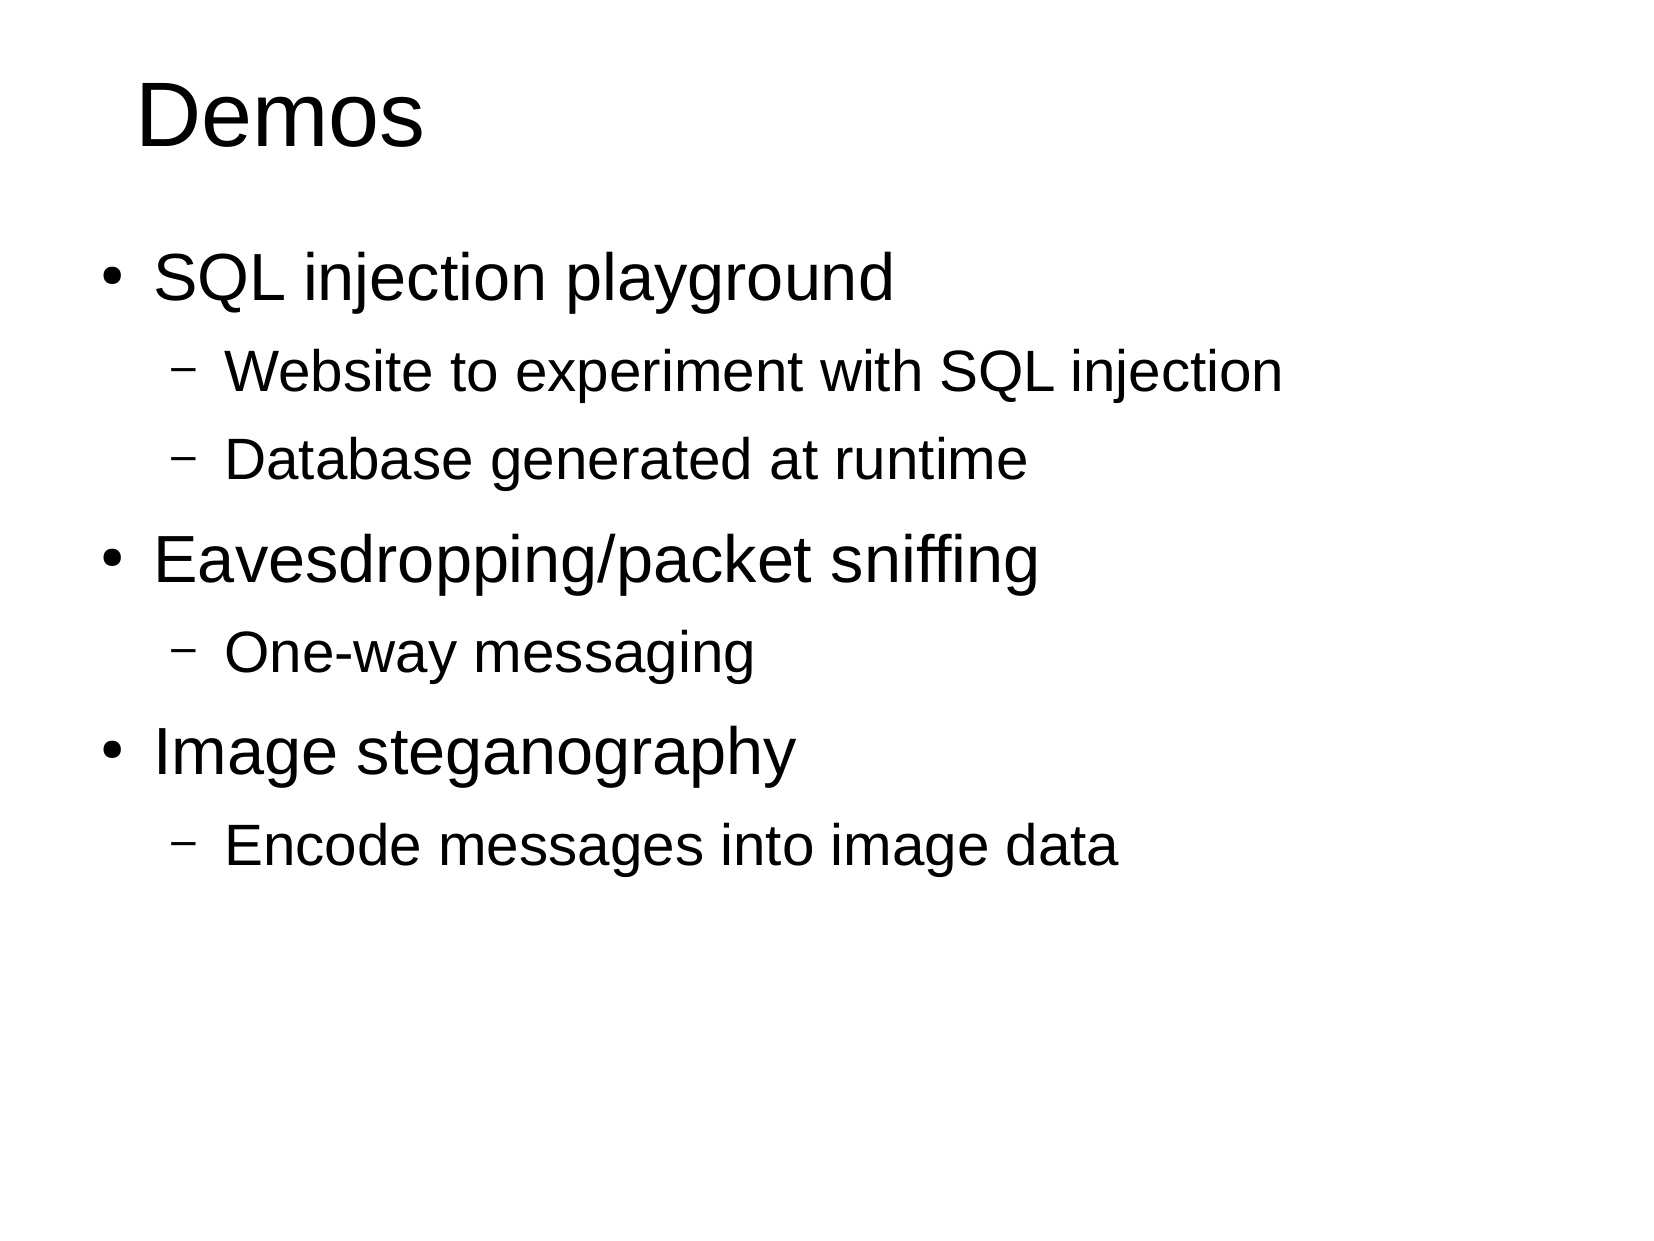

# Demos
SQL injection playground
Website to experiment with SQL injection
Database generated at runtime
Eavesdropping/packet sniffing
One-way messaging
Image steganography
Encode messages into image data